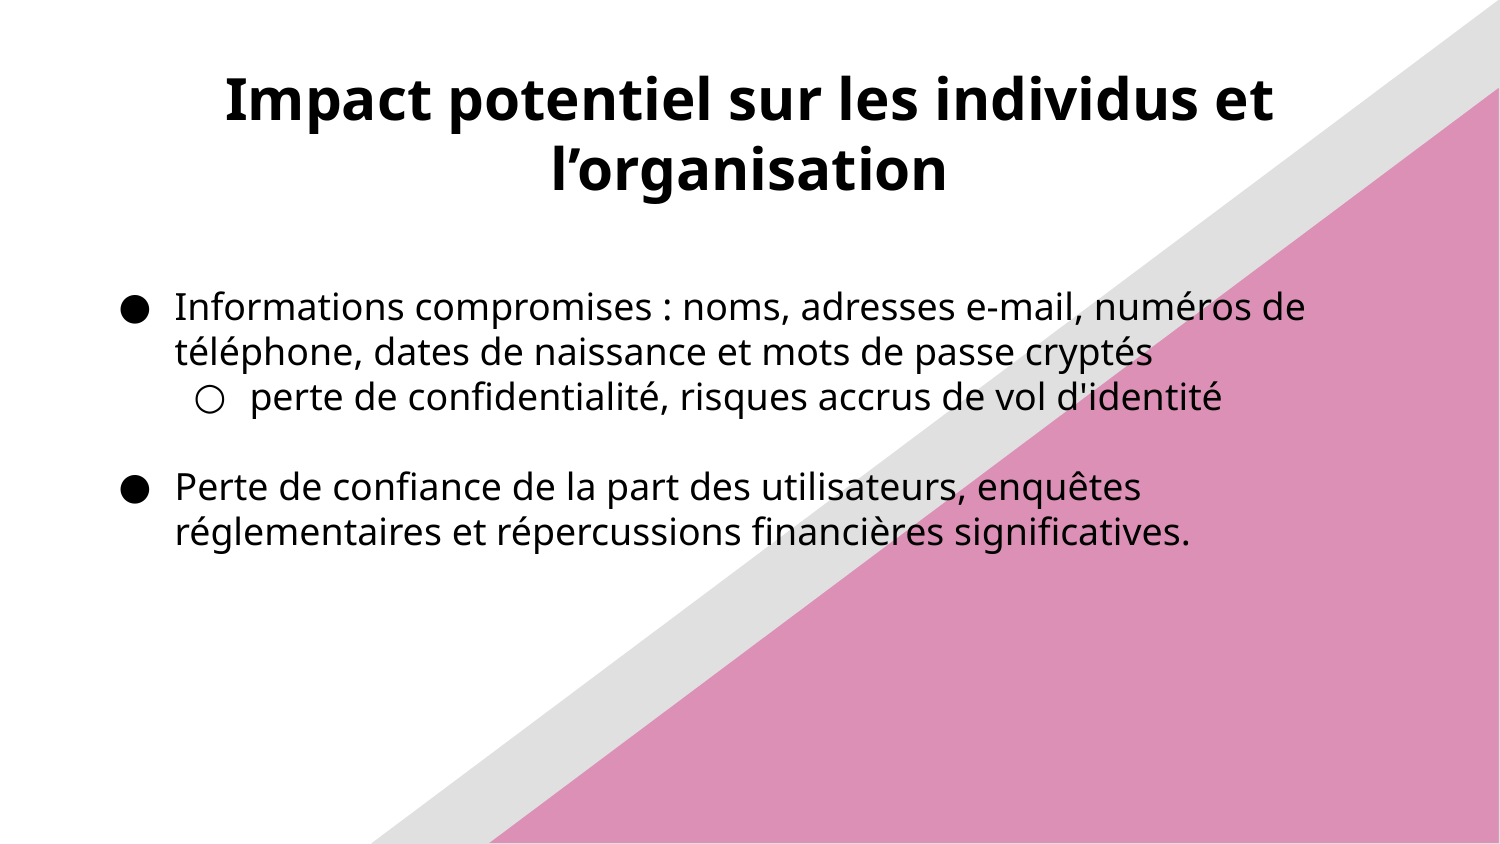

# Impact potentiel sur les individus et l’organisation
Informations compromises : noms, adresses e-mail, numéros de téléphone, dates de naissance et mots de passe cryptés
perte de confidentialité, risques accrus de vol d'identité
Perte de confiance de la part des utilisateurs, enquêtes réglementaires et répercussions financières significatives.